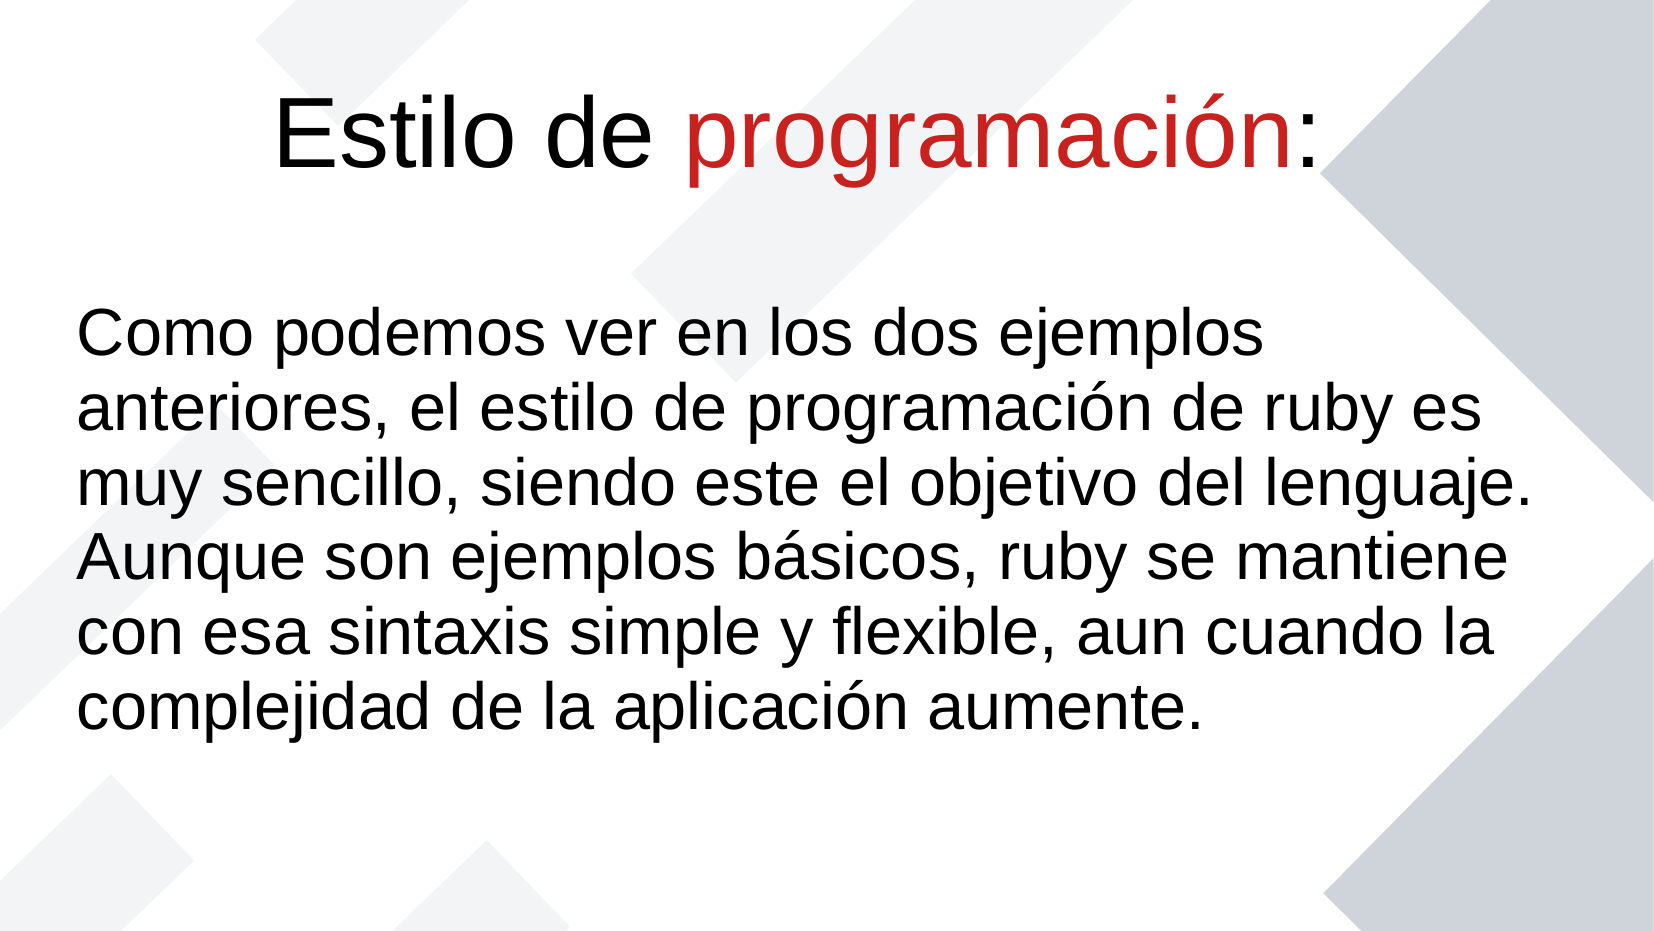

Estilo de programación:
# Como podemos ver en los dos ejemplos anteriores, el estilo de programación de ruby es muy sencillo, siendo este el objetivo del lenguaje. Aunque son ejemplos básicos, ruby se mantiene con esa sintaxis simple y flexible, aun cuando la complejidad de la aplicación aumente.